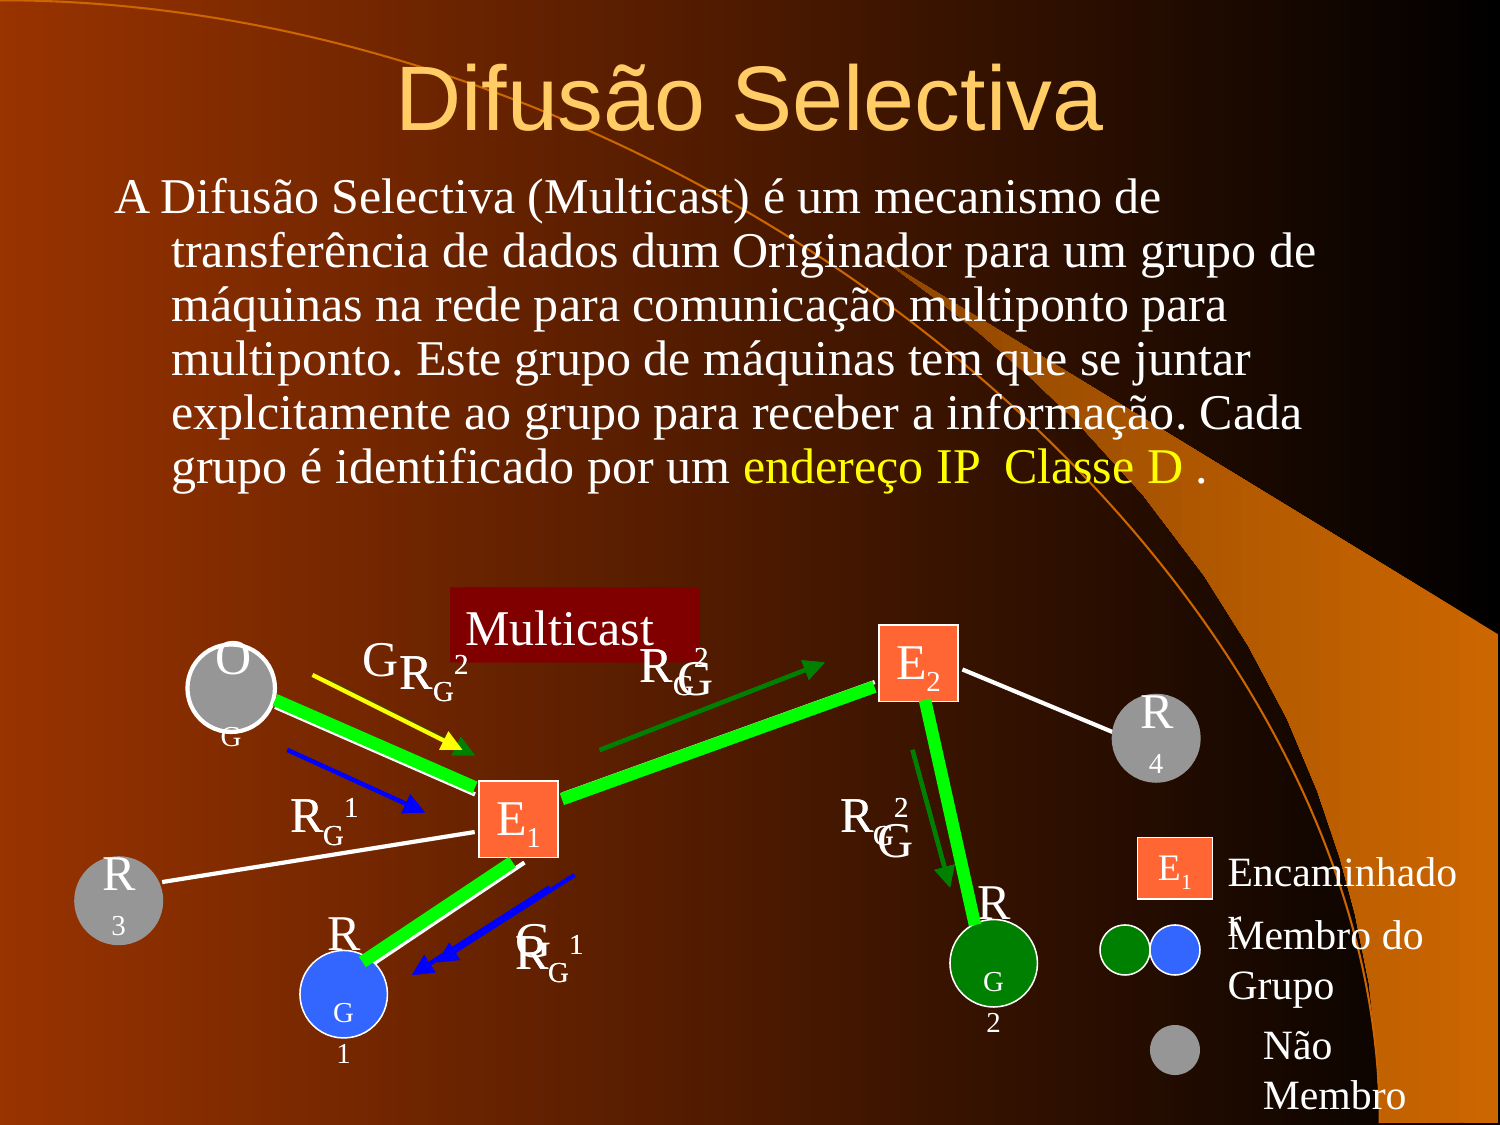

# Difusão Selectiva
A Difusão Selectiva (Multicast) é um mecanismo de transferência de dados dum Originador para um grupo de máquinas na rede para comunicação multiponto para multiponto. Este grupo de máquinas tem que se juntar explcitamente ao grupo para receber a informação. Cada grupo é identificado por um endereço IP Classe D .
Multicast
Unicast
G
E2
R4
E1
R3
RG2
RG2
RG2
RG2
RG2
RG2
G
G
OG
RG2
RG1
RG1
RG1
RG1
RG1
G
E1
Encaminhador
Membro do
Grupo
Não Membro